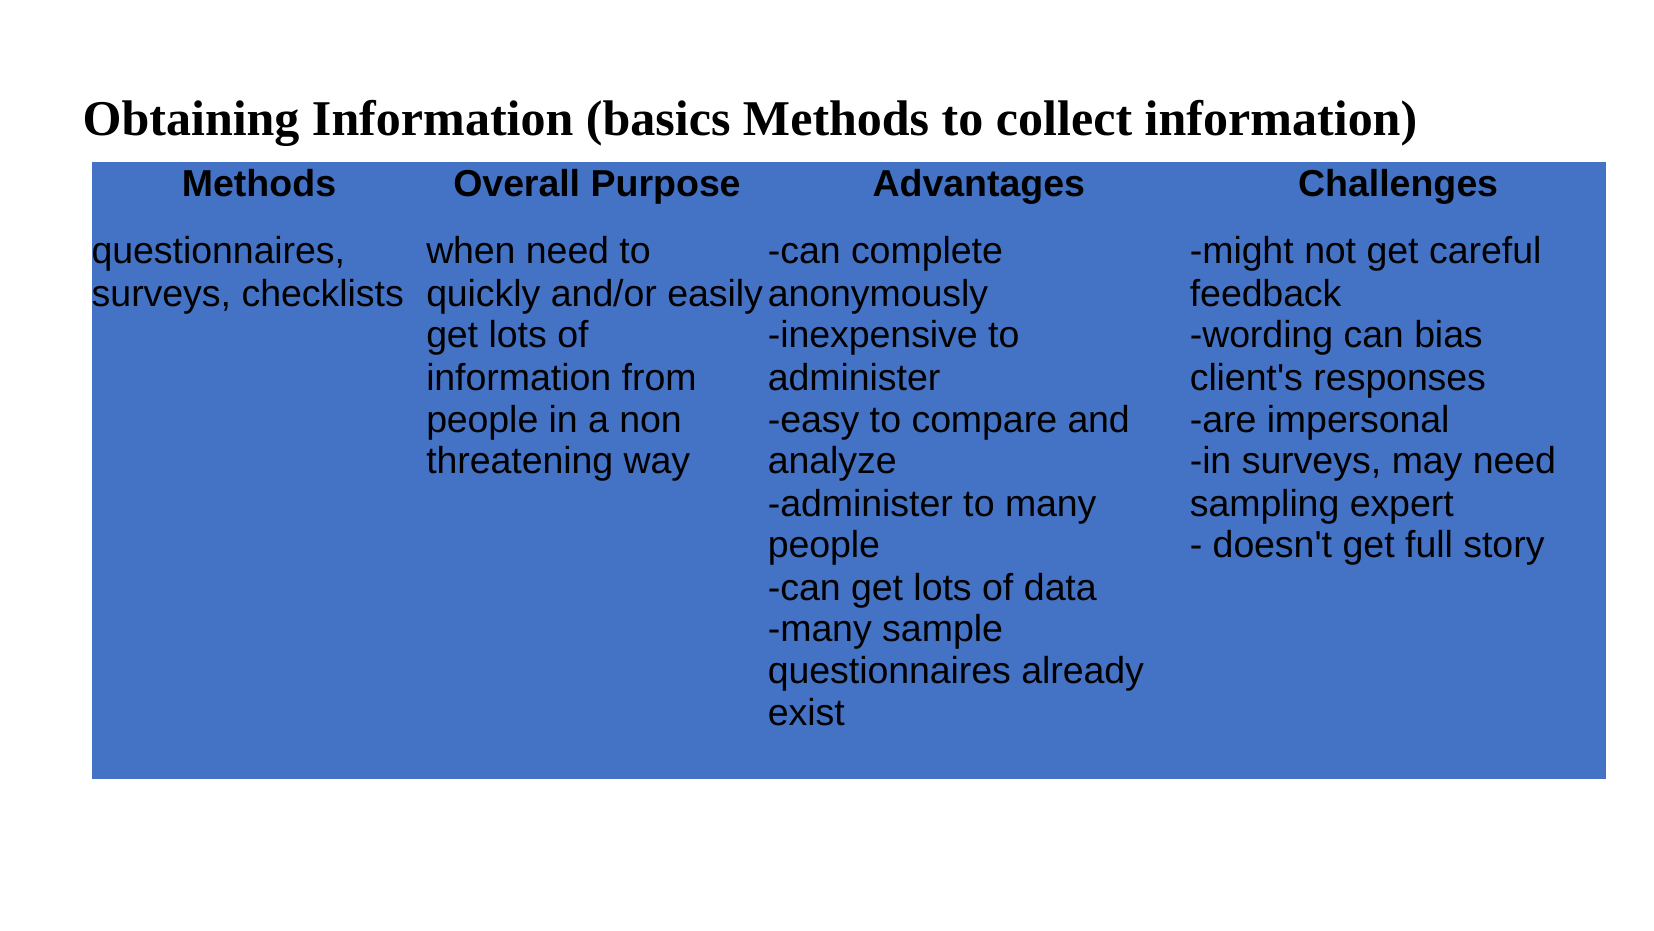

# Obtaining Information (basics Methods to collect information)
| Methods | Overall Purpose | Advantages | Challenges |
| --- | --- | --- | --- |
| questionnaires, surveys, checklists | when need to quickly and/or easily get lots of information from people in a non threatening way | -can complete anonymously -inexpensive to administer -easy to compare and analyze -administer to many people -can get lots of data -many sample questionnaires already exist | -might not get careful feedback -wording can bias client's responses -are impersonal -in surveys, may need sampling expert - doesn't get full story |